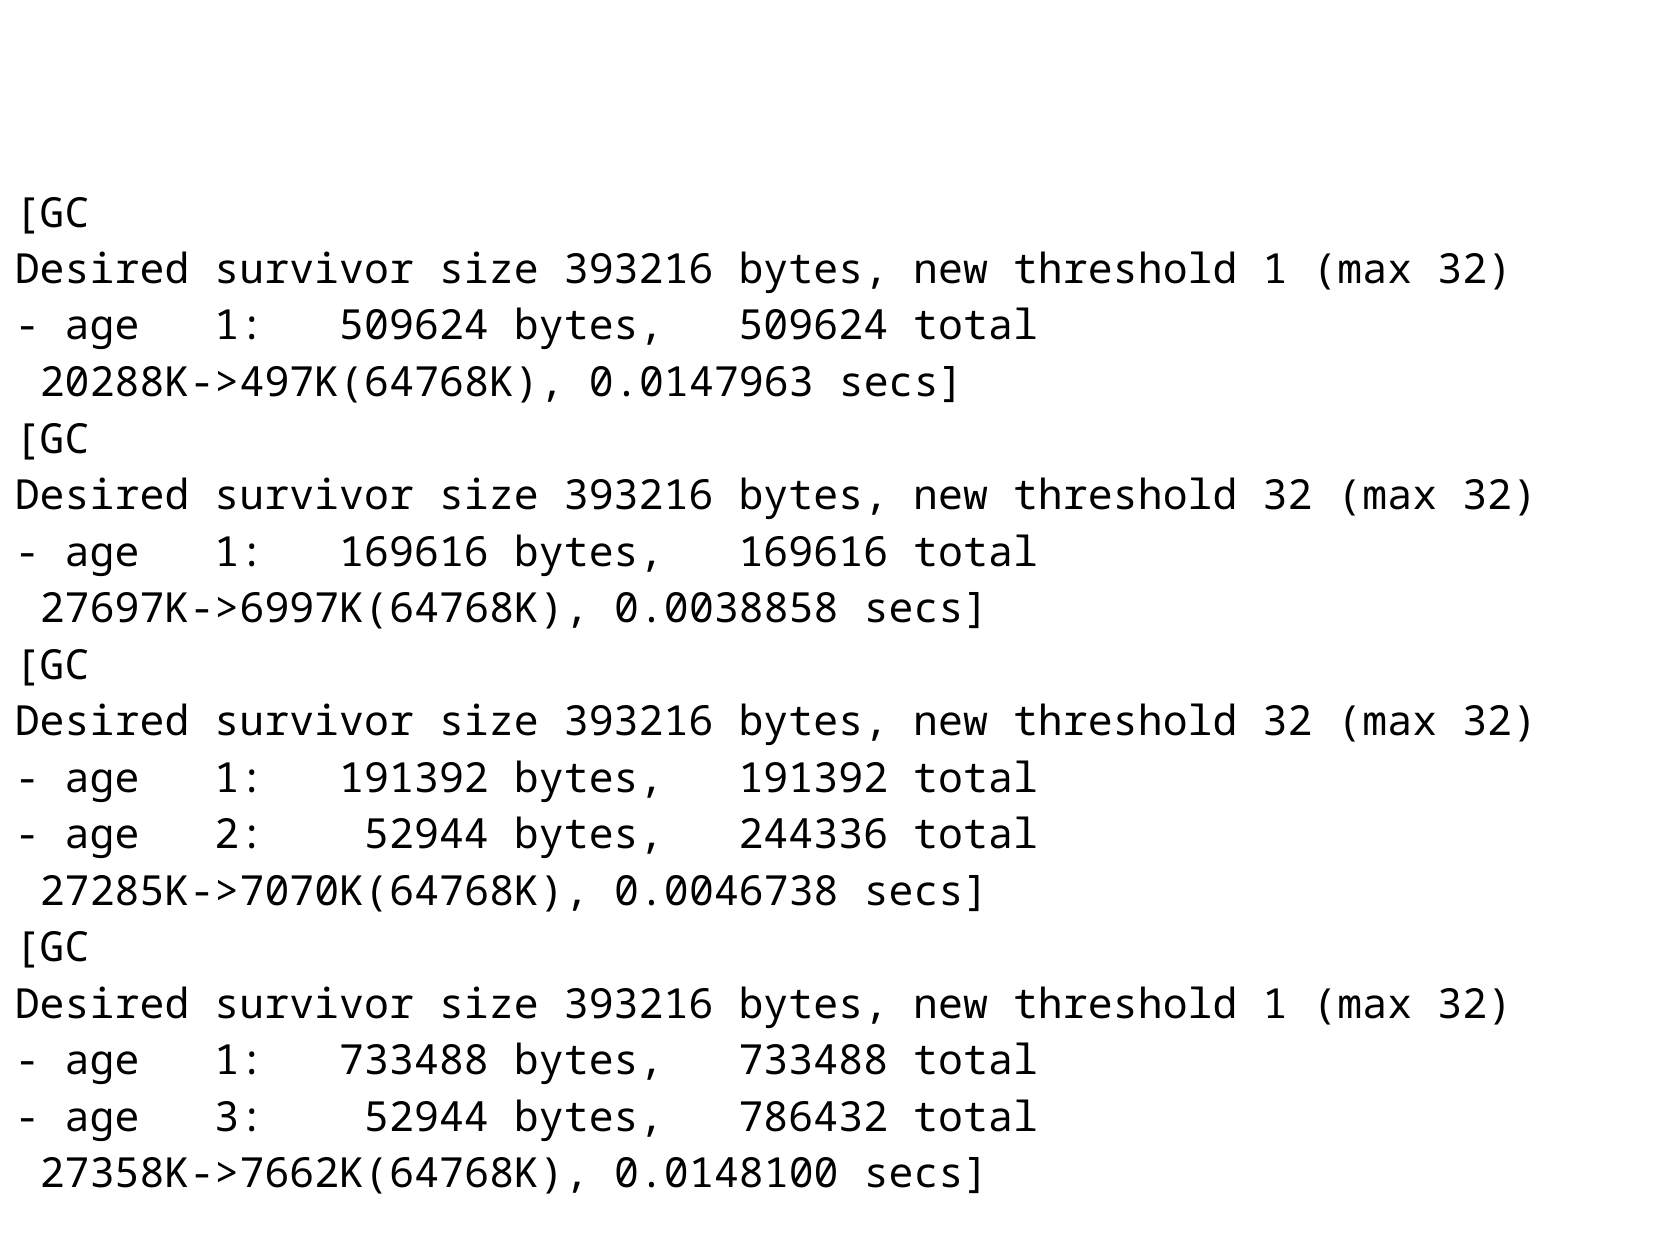

[GC
Desired survivor size 393216 bytes, new threshold 1 (max 32)
- age 1: 509624 bytes, 509624 total
 20288K->497K(64768K), 0.0147963 secs]
[GC
Desired survivor size 393216 bytes, new threshold 32 (max 32)
- age 1: 169616 bytes, 169616 total
 27697K->6997K(64768K), 0.0038858 secs]
[GC
Desired survivor size 393216 bytes, new threshold 32 (max 32)
- age 1: 191392 bytes, 191392 total
- age 2: 52944 bytes, 244336 total
 27285K->7070K(64768K), 0.0046738 secs]
[GC
Desired survivor size 393216 bytes, new threshold 1 (max 32)
- age 1: 733488 bytes, 733488 total
- age 3: 52944 bytes, 786432 total
 27358K->7662K(64768K), 0.0148100 secs]